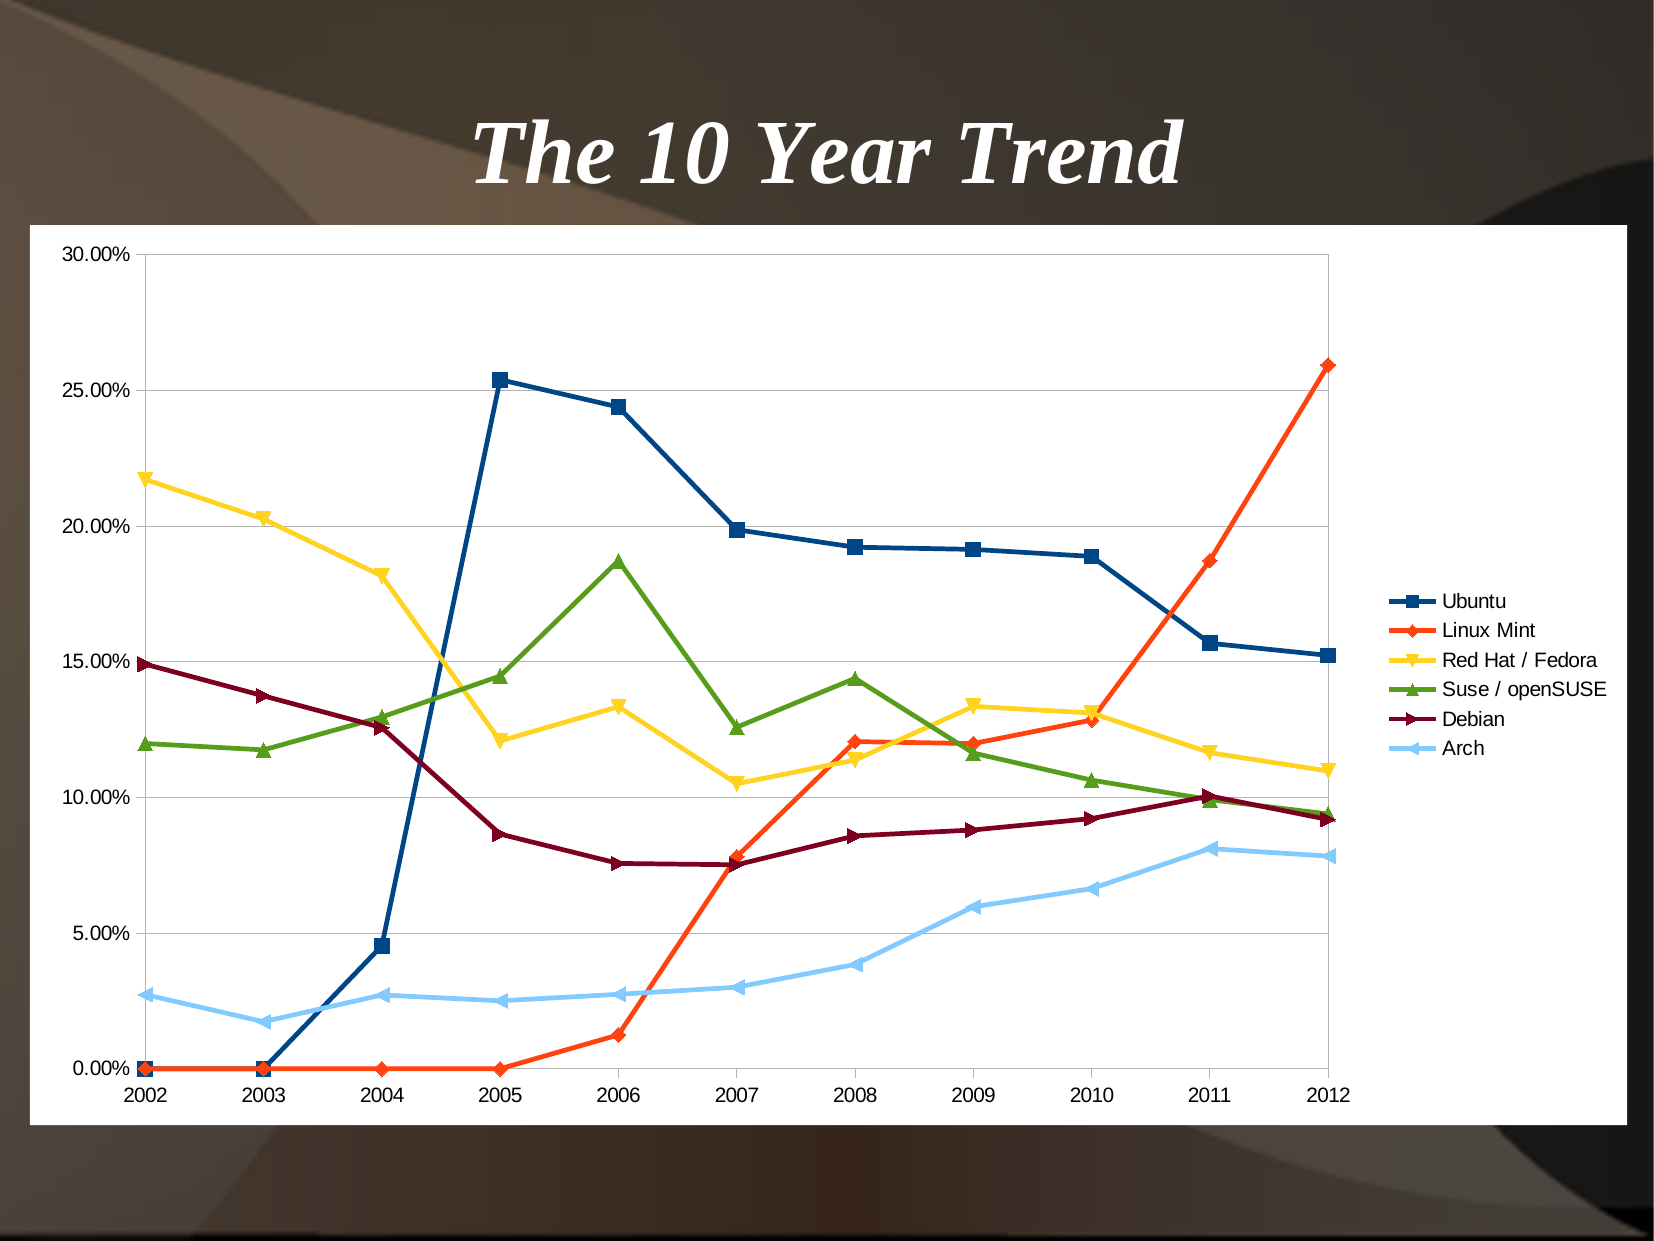

# The 10 Year Trend
### Chart
| Category | Ubuntu | Linux Mint | Red Hat / Fedora | Suse / openSUSE | Debian | Arch |
|---|---|---|---|---|---|---|
| 2002 | 0.0 | 0.0 | 0.217162032598274 | 0.119846596356663 | 0.149089165867689 | 0.0273250239693193 |
| 2003 | 0.0 | 0.0 | 0.202568218298555 | 0.117495987158909 | 0.137399678972713 | 0.0173354735152488 |
| 2004 | 0.0453240670796193 | 0.0 | 0.181598428765675 | 0.129626831847711 | 0.125698746034144 | 0.0271944402477716 |
| 2005 | 0.253939756632755 | 0.0 | 0.120785956513066 | 0.144723718332336 | 0.0864751645721125 | 0.0250349092359864 |
| 2006 | 0.243857380380565 | 0.0124699796785516 | 0.133382597450582 | 0.187234435617957 | 0.0756512100498799 | 0.0274339552928136 |
| 2007 | 0.198643640091475 | 0.0781484110085955 | 0.105039034776437 | 0.125857582209605 | 0.0751518019083668 | 0.0300449491365034 |
| 2008 | 0.192212301587302 | 0.120535714285714 | 0.113756613756614 | 0.143849206349206 | 0.0858134920634921 | 0.0384424603174603 |
| 2009 | 0.191404255319149 | 0.119829787234043 | 0.133531914893617 | 0.116340425531915 | 0.088 | 0.0596595744680851 |
| 2010 | 0.188801520781128 | 0.128488723753564 | 0.131080964313488 | 0.106368270975547 | 0.0921973559146289 | 0.0663613583340534 |
| 2011 | 0.156806638529222 | 0.187280921382073 | 0.116460404893054 | 0.0991487230846269 | 0.100507904714214 | 0.0811216825237857 |
| 2012 | 0.152348736277764 | 0.25938218023998 | 0.109714066887924 | 0.0938856267551698 | 0.0918432473832014 | 0.0783763083992852 |